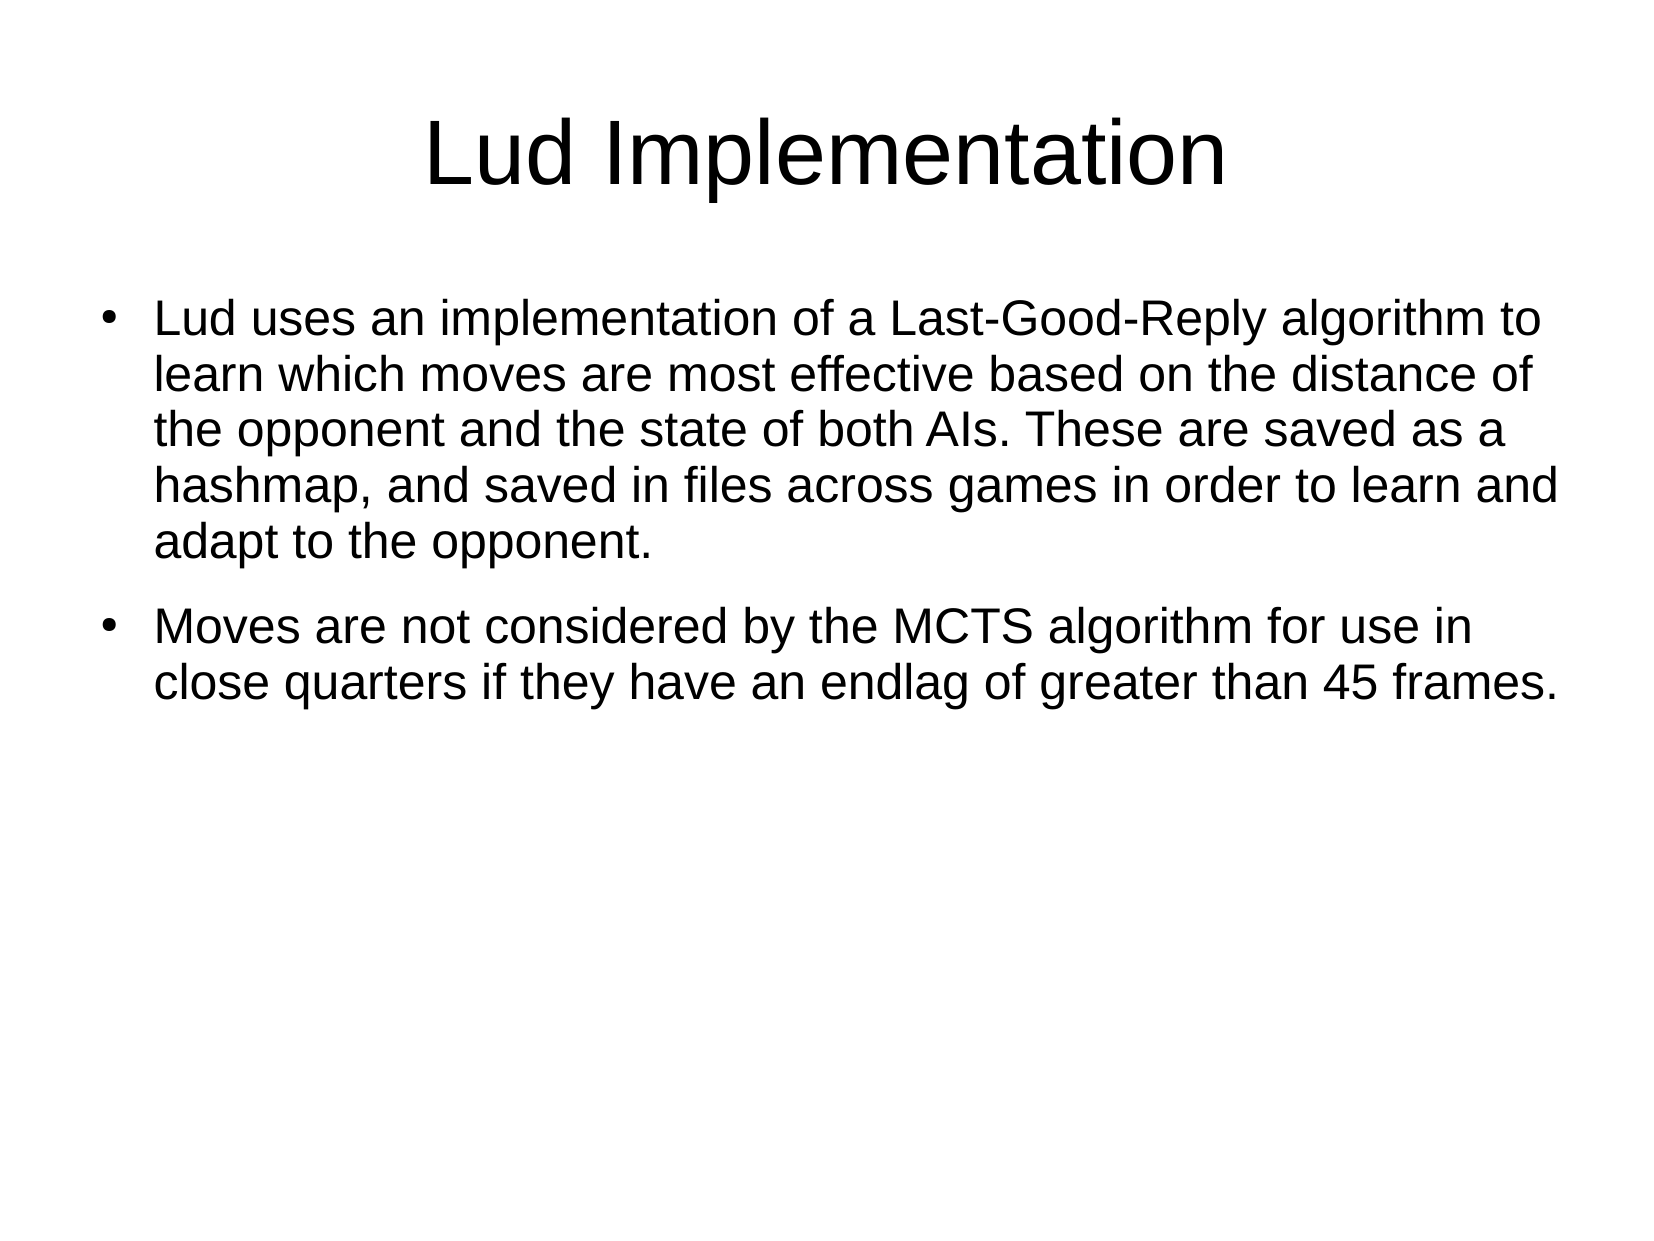

# Lud Implementation
Lud uses an implementation of a Last-Good-Reply algorithm to learn which moves are most effective based on the distance of the opponent and the state of both AIs. These are saved as a hashmap, and saved in files across games in order to learn and adapt to the opponent.
Moves are not considered by the MCTS algorithm for use in close quarters if they have an endlag of greater than 45 frames.